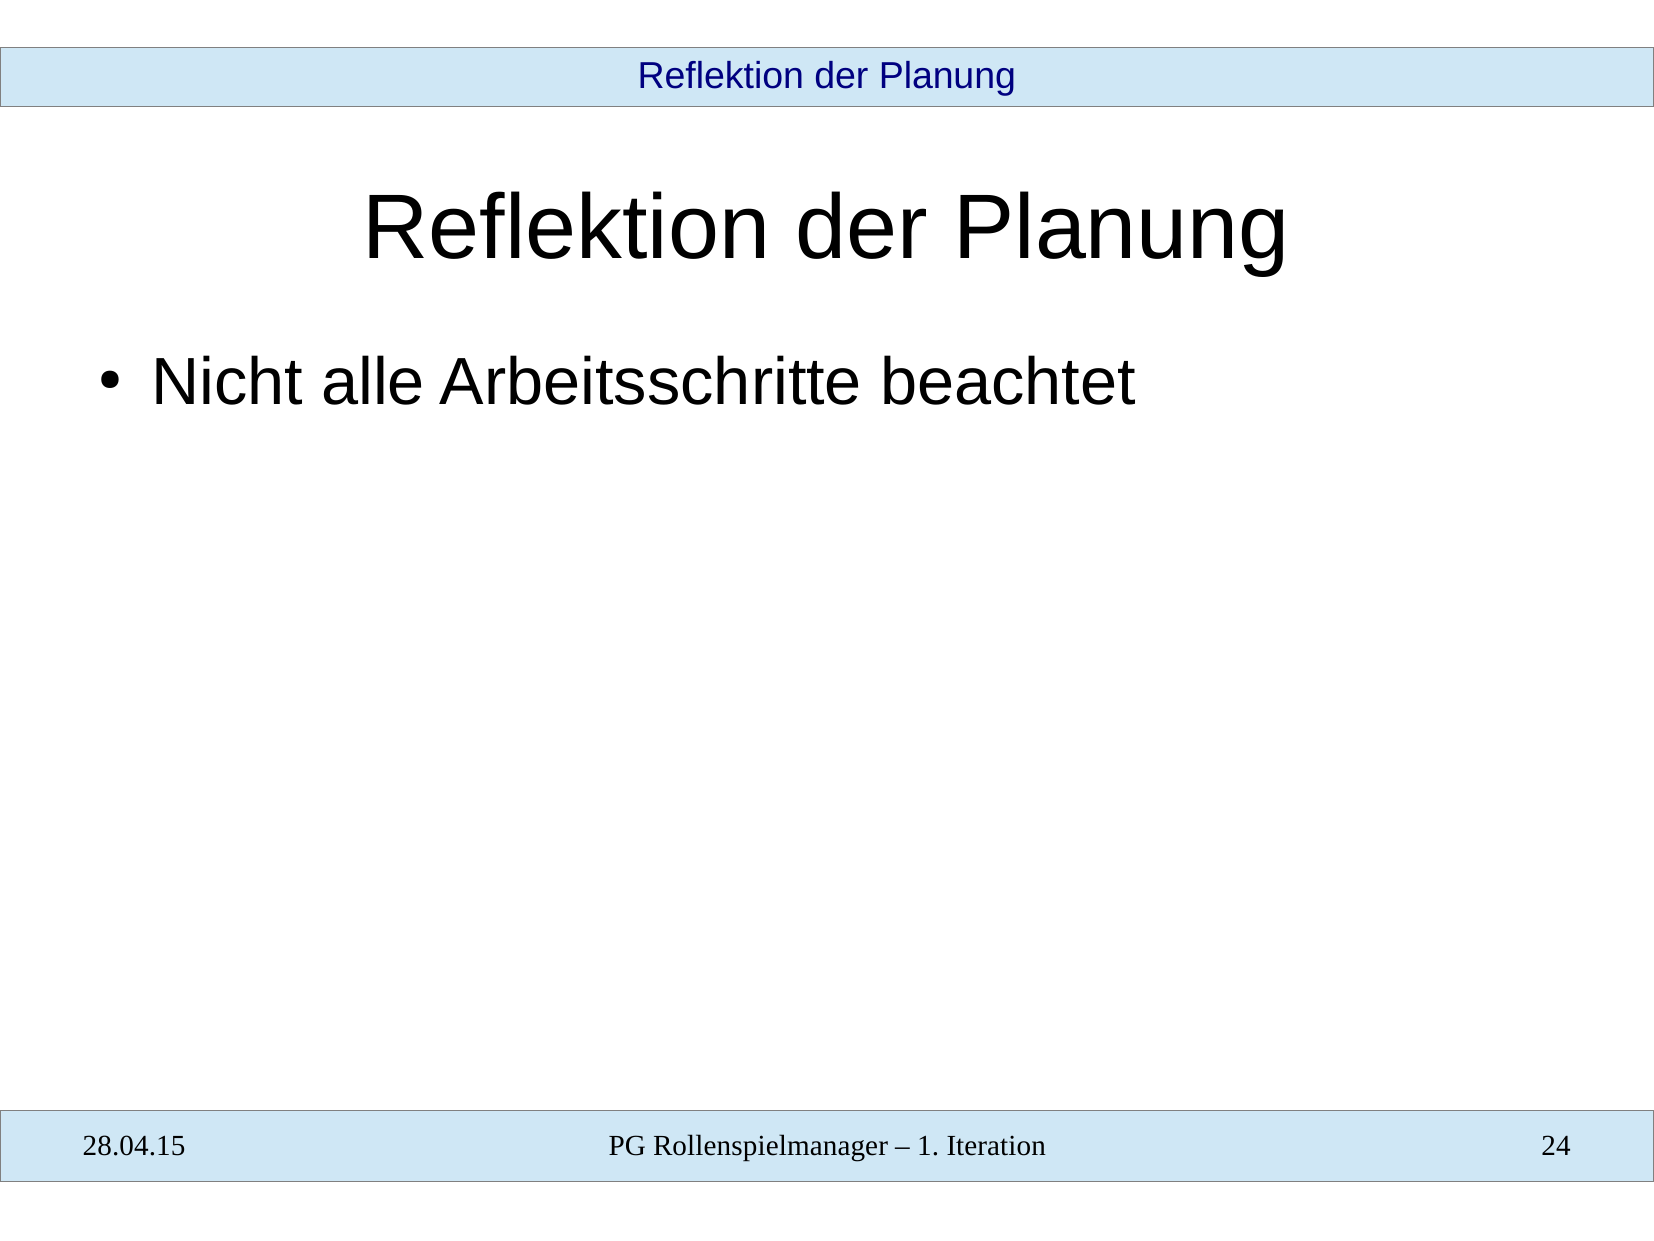

Reflektion der Planung
# Reflektion der Planung
Nicht alle Arbeitsschritte beachtet
28.04.15
PG Rollenspielmanager - 1. Iteration
24